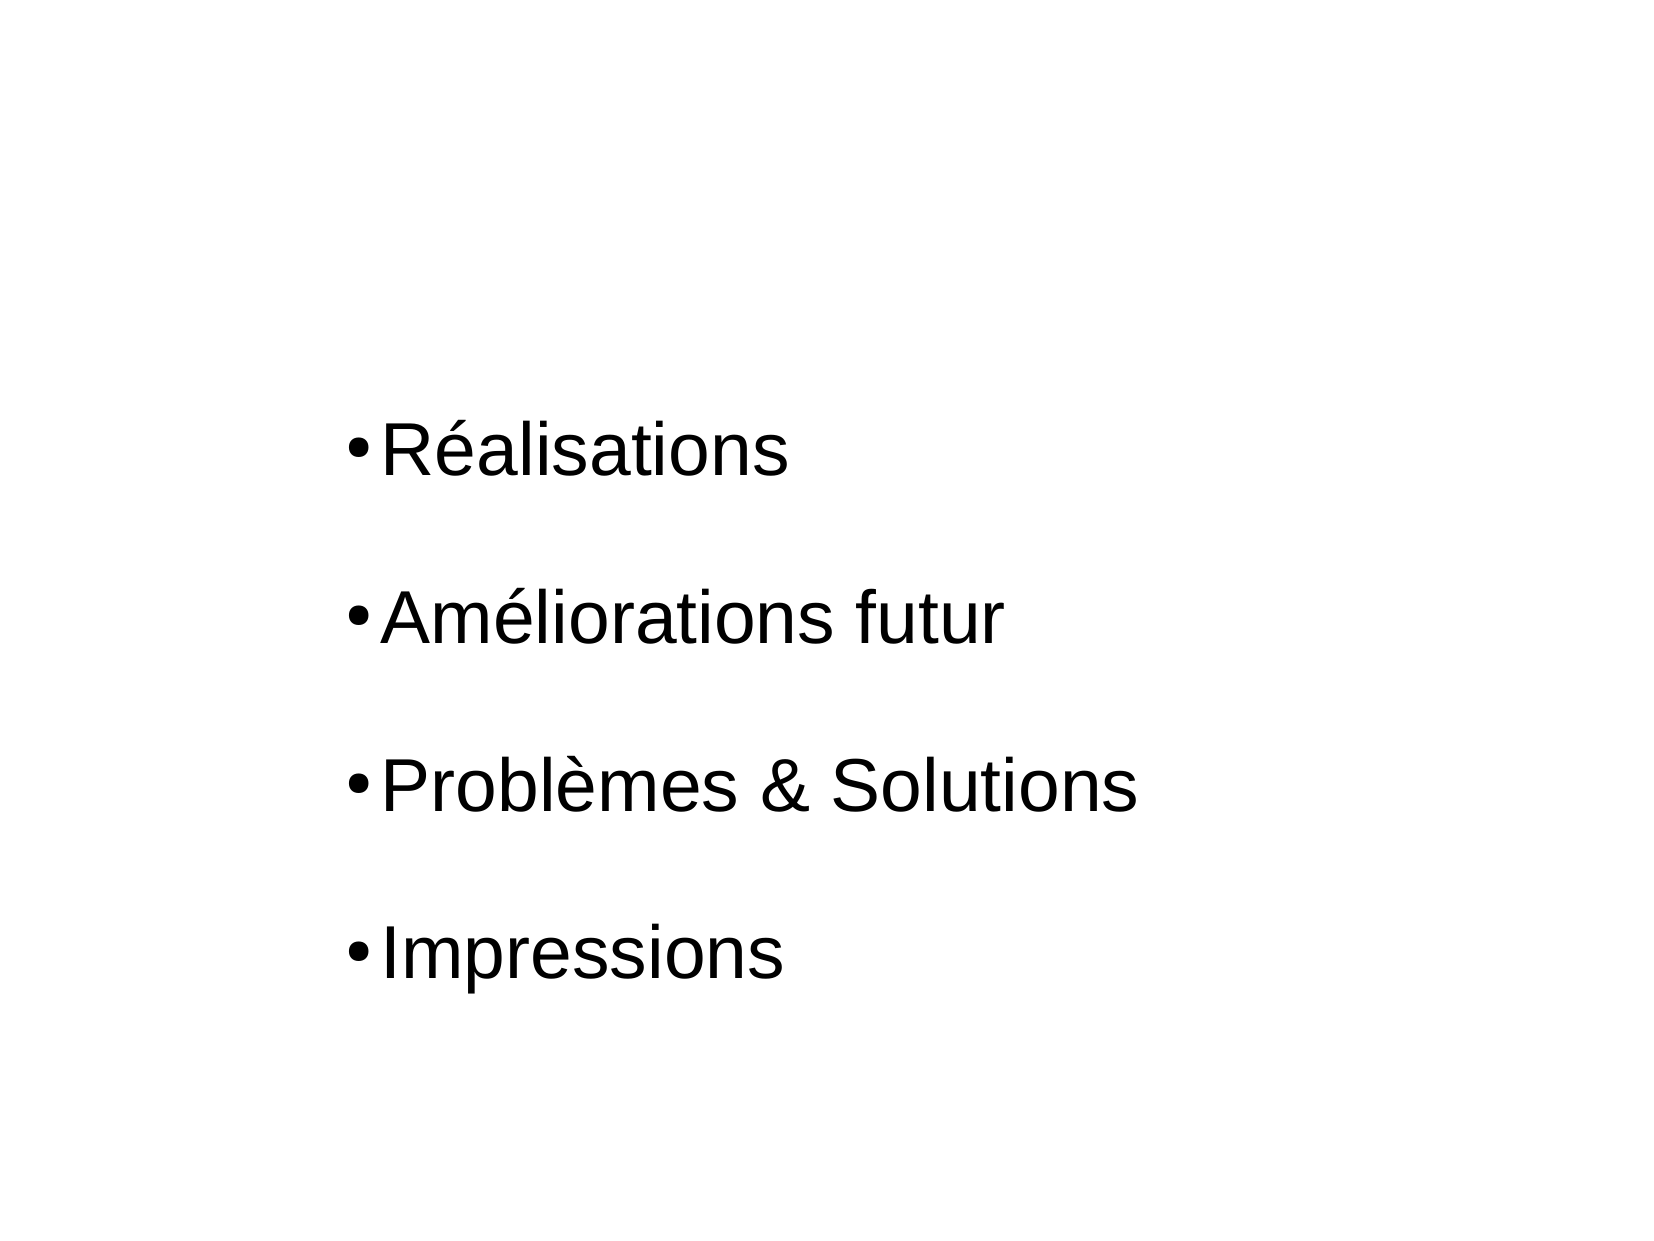

#
Réalisations
Améliorations futur
Problèmes & Solutions
Impressions